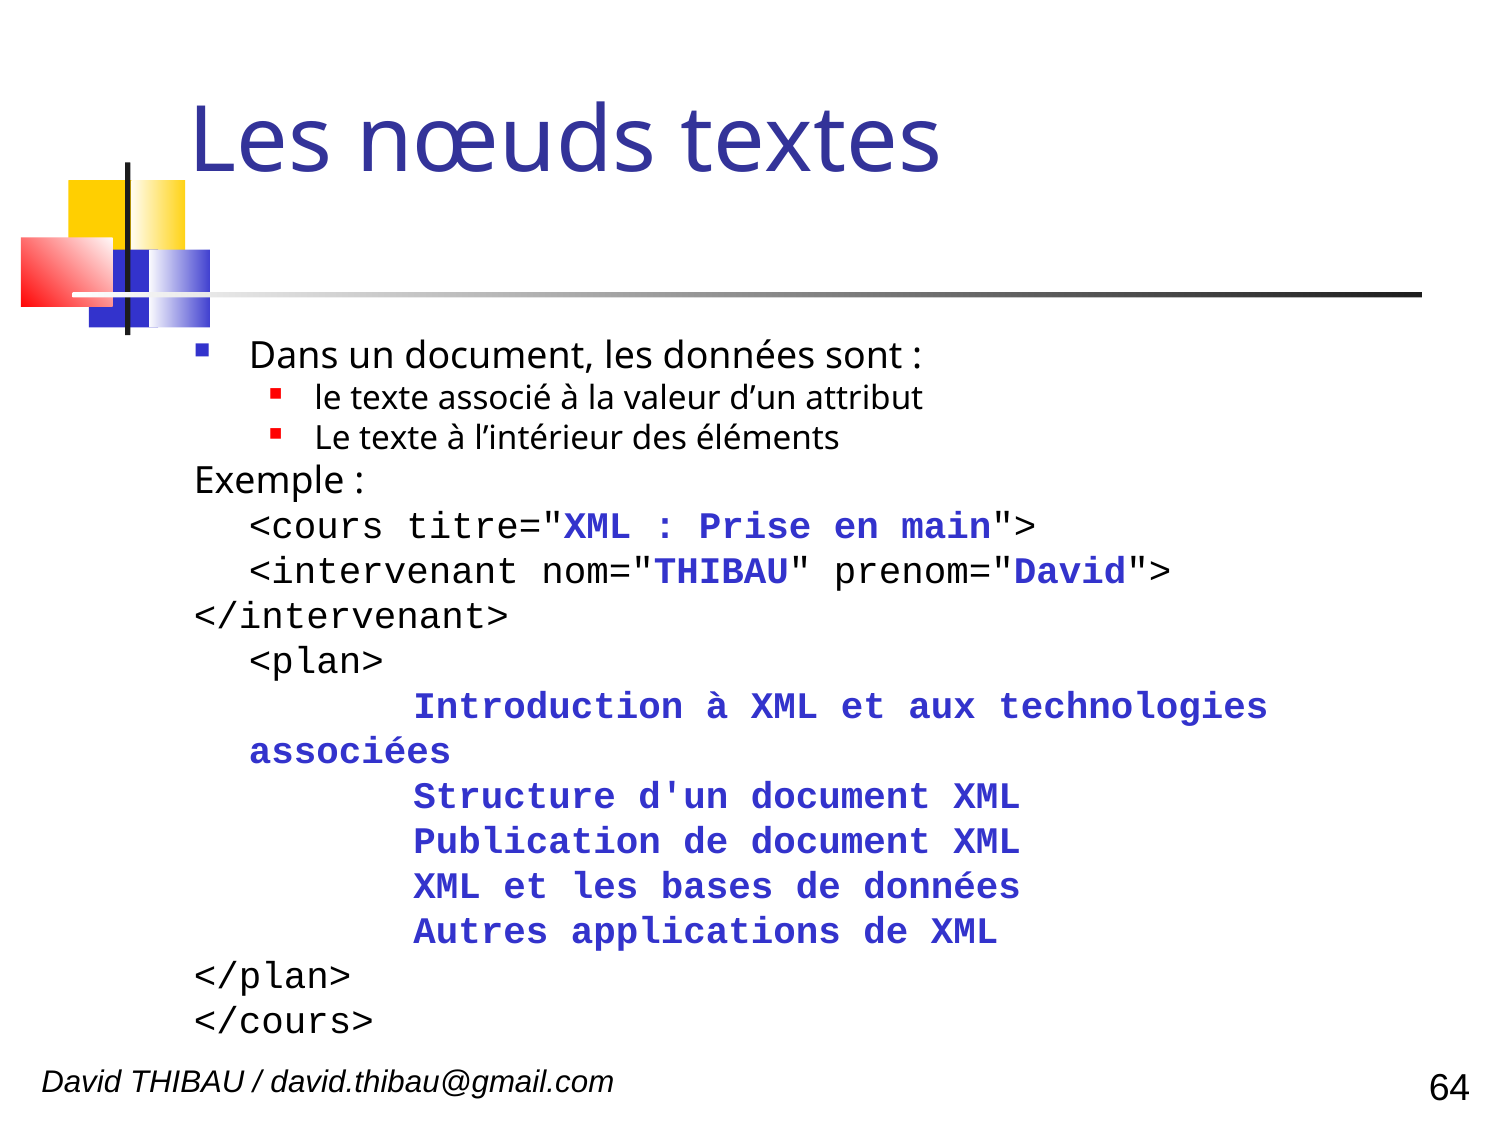

# Les nœuds textes
Dans un document, les données sont :
le texte associé à la valeur d’un attribut
Le texte à l’intérieur des éléments
Exemple :
<cours titre="XML : Prise en main">
	<intervenant nom="THIBAU" prenom="David">
</intervenant>
	<plan>
				Introduction à XML et aux technologies associées
				Structure d'un document XML
				Publication de document XML
				XML et les bases de données
				Autres applications de XML
</plan>
</cours>